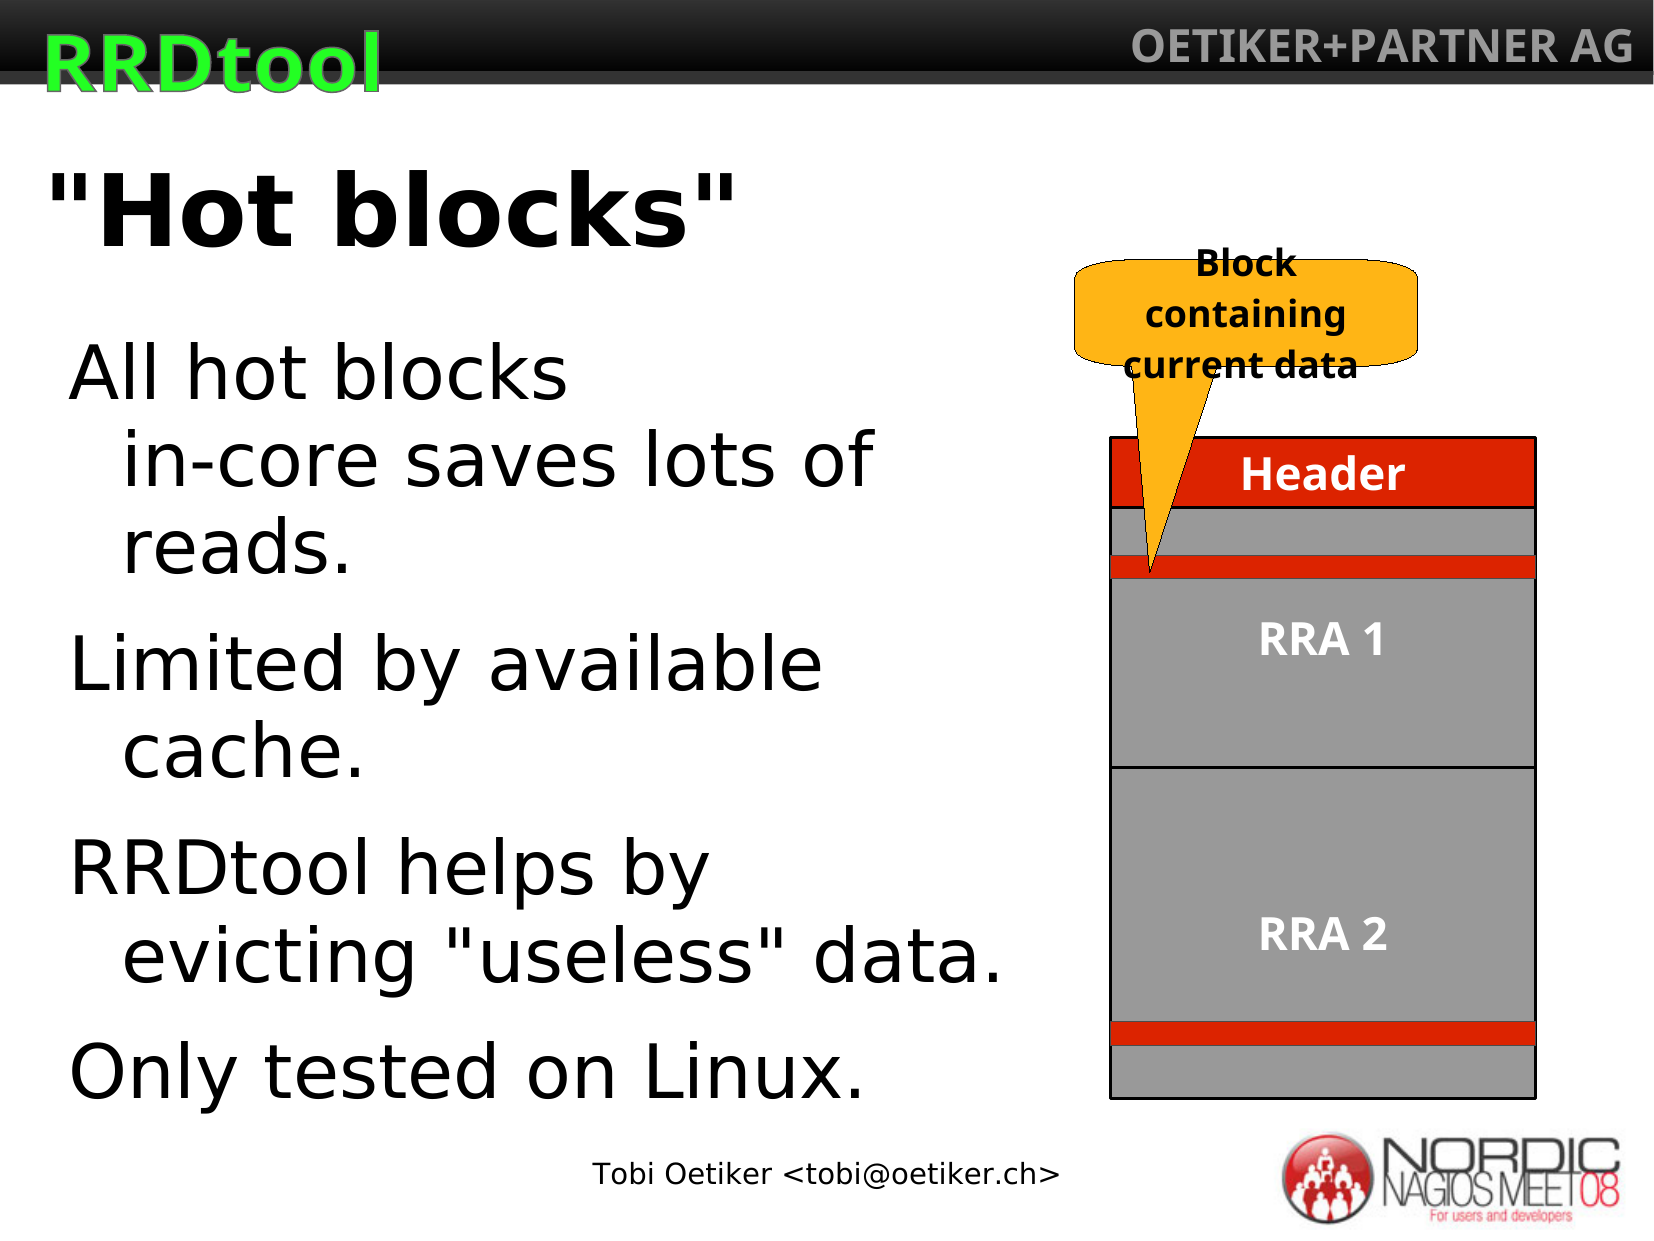

# "Hot blocks"
Block containing current data
All hot blocks
in-core saves lots of
reads.
Limited by available
cache.
RRDtool helps by
evicting "useless" data.
Only tested on Linux.
Header
RRA 1
RRA 2